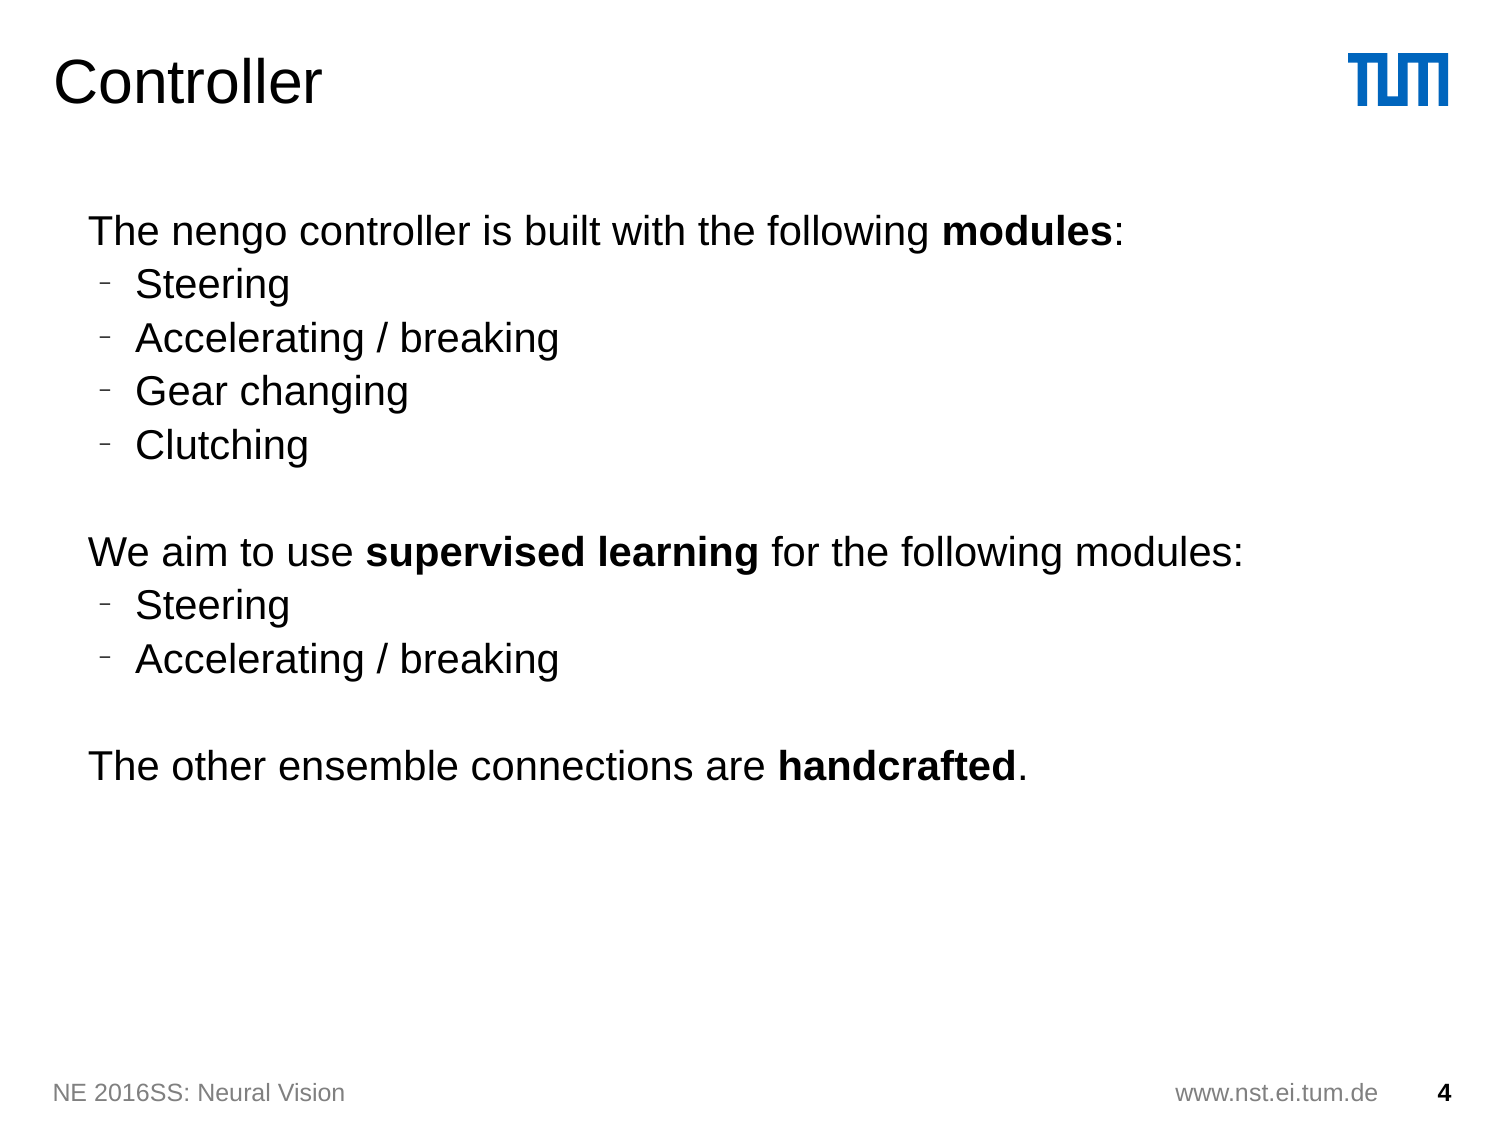

# Controller
The nengo controller is built with the following modules:
Steering
Accelerating / breaking
Gear changing
Clutching
We aim to use supervised learning for the following modules:
Steering
Accelerating / breaking
The other ensemble connections are handcrafted.
NE 2016SS: Neural Vision
4